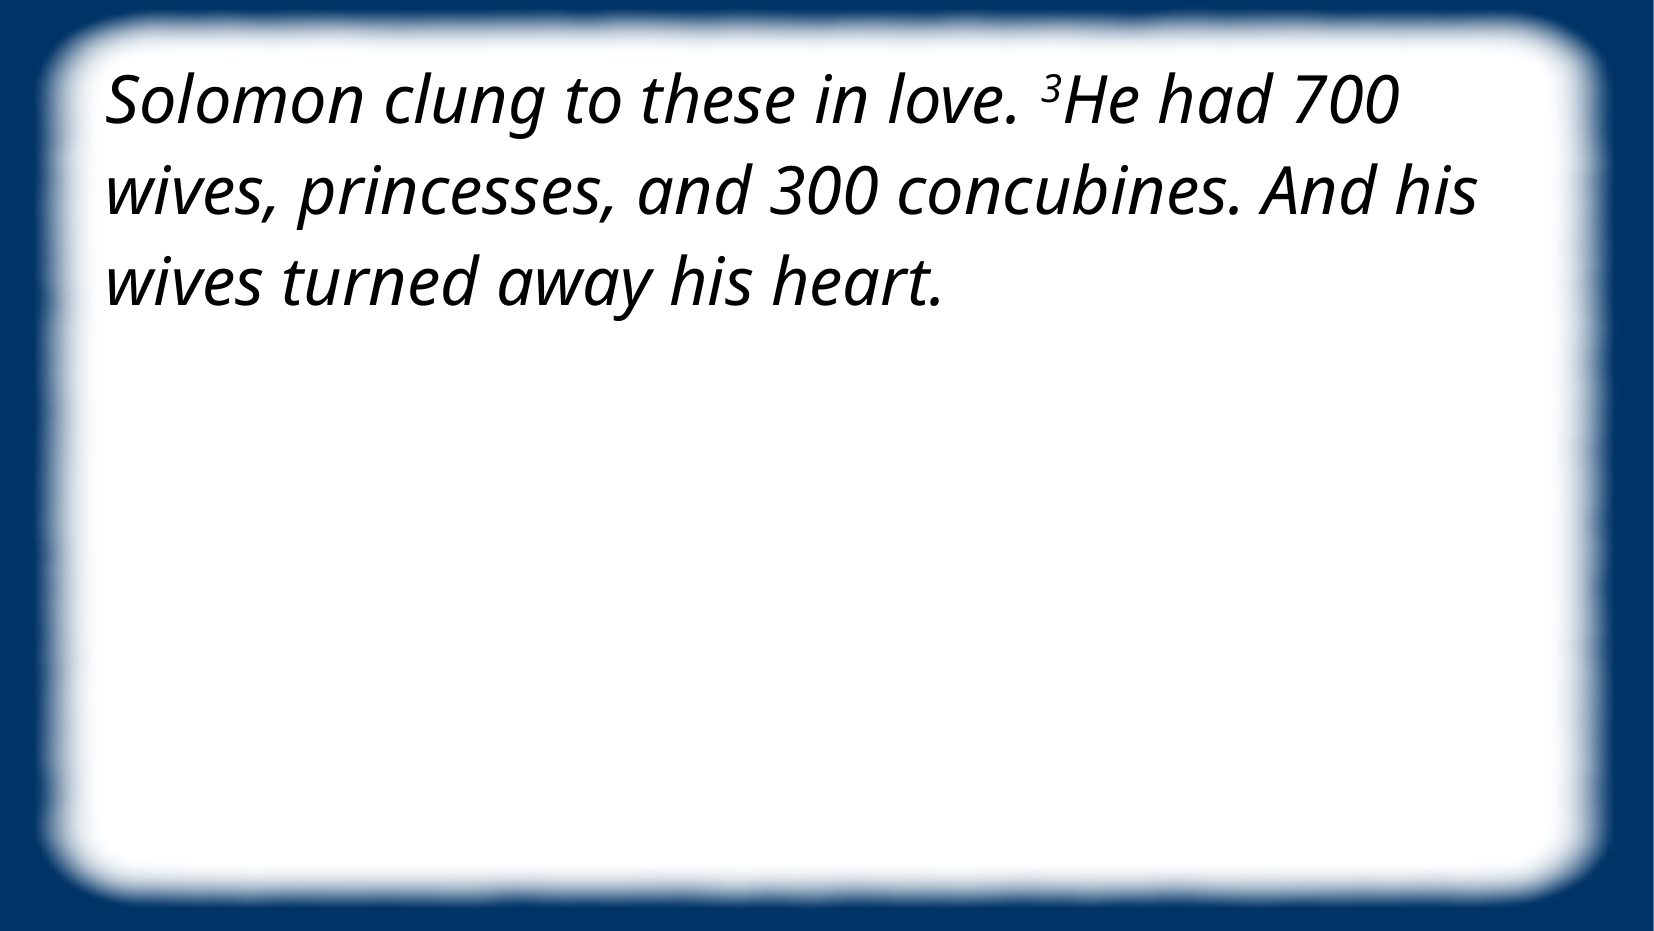

Solomon clung to these in love. 3He had 700 wives, princesses, and 300 concubines. And his wives turned away his heart.